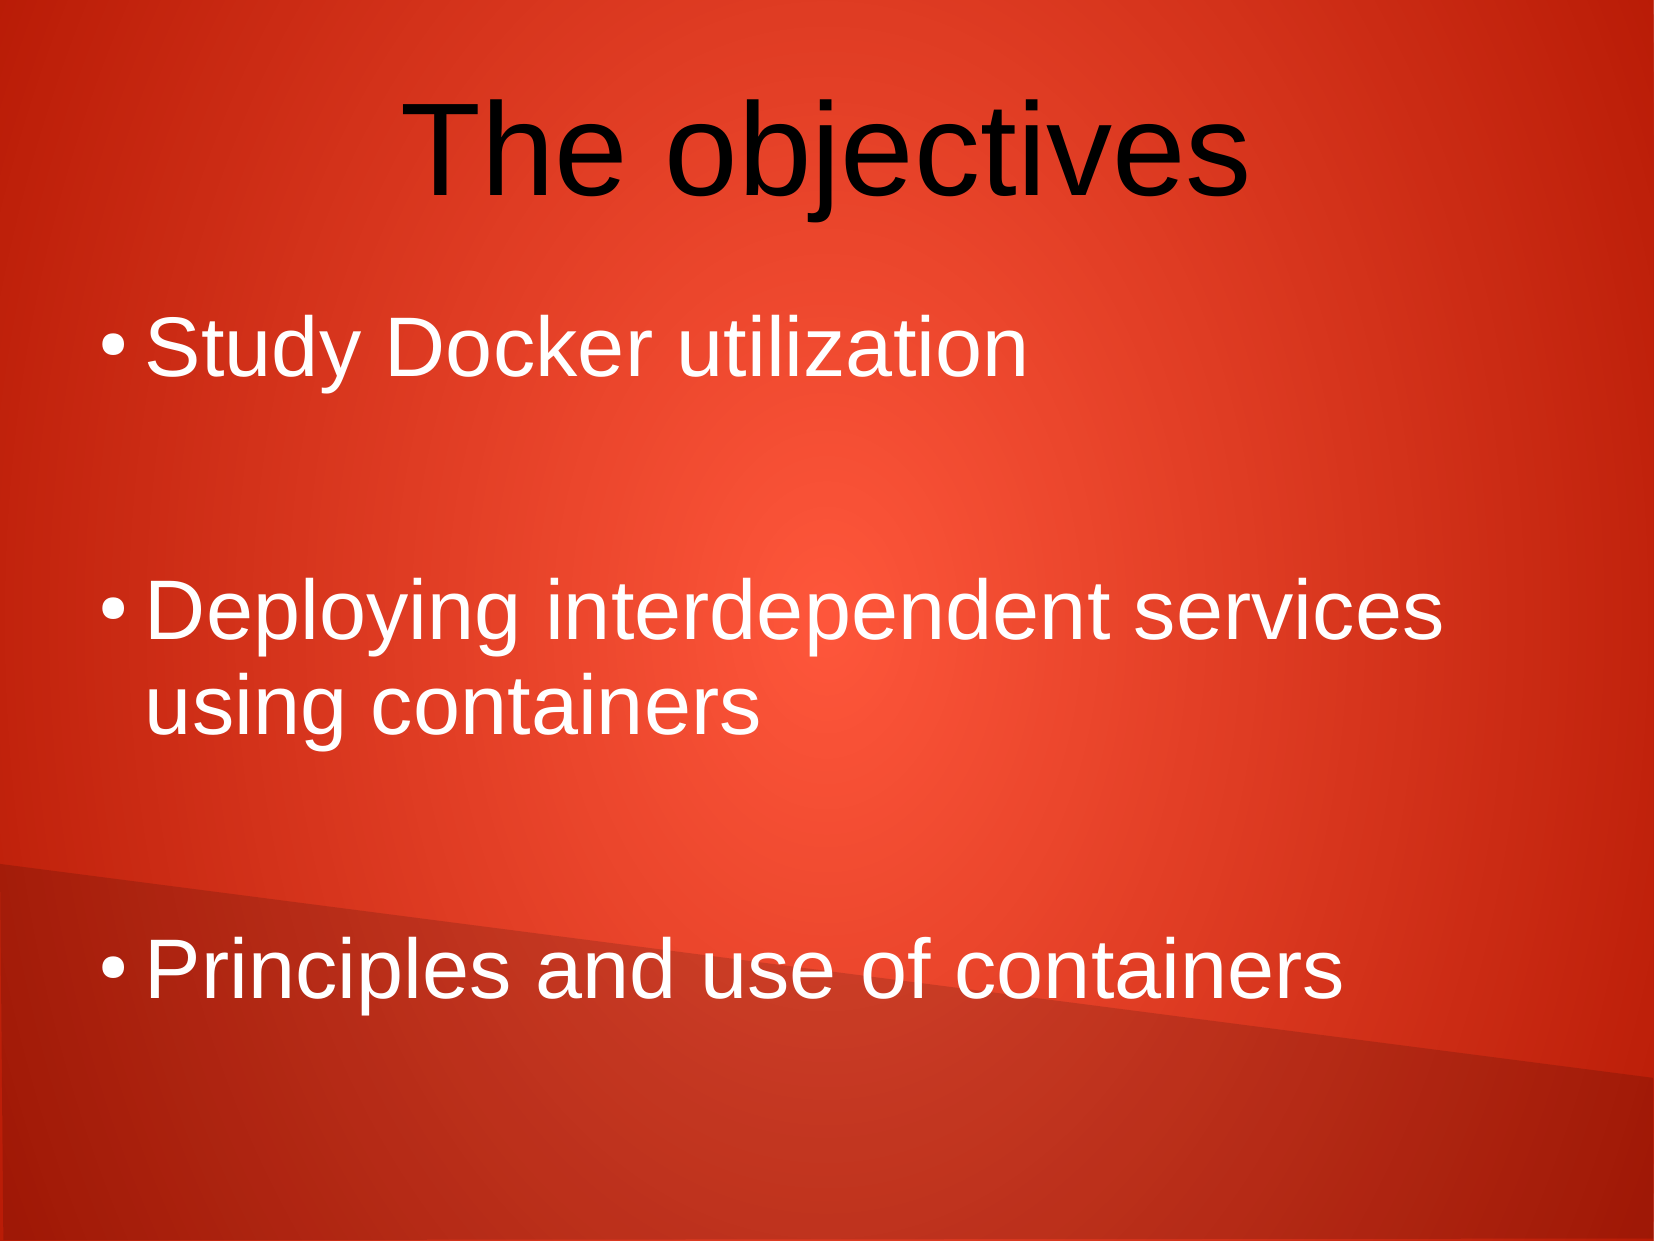

# The objectives
Study Docker utilization
Deploying interdependent services using containers
Principles and use of containers